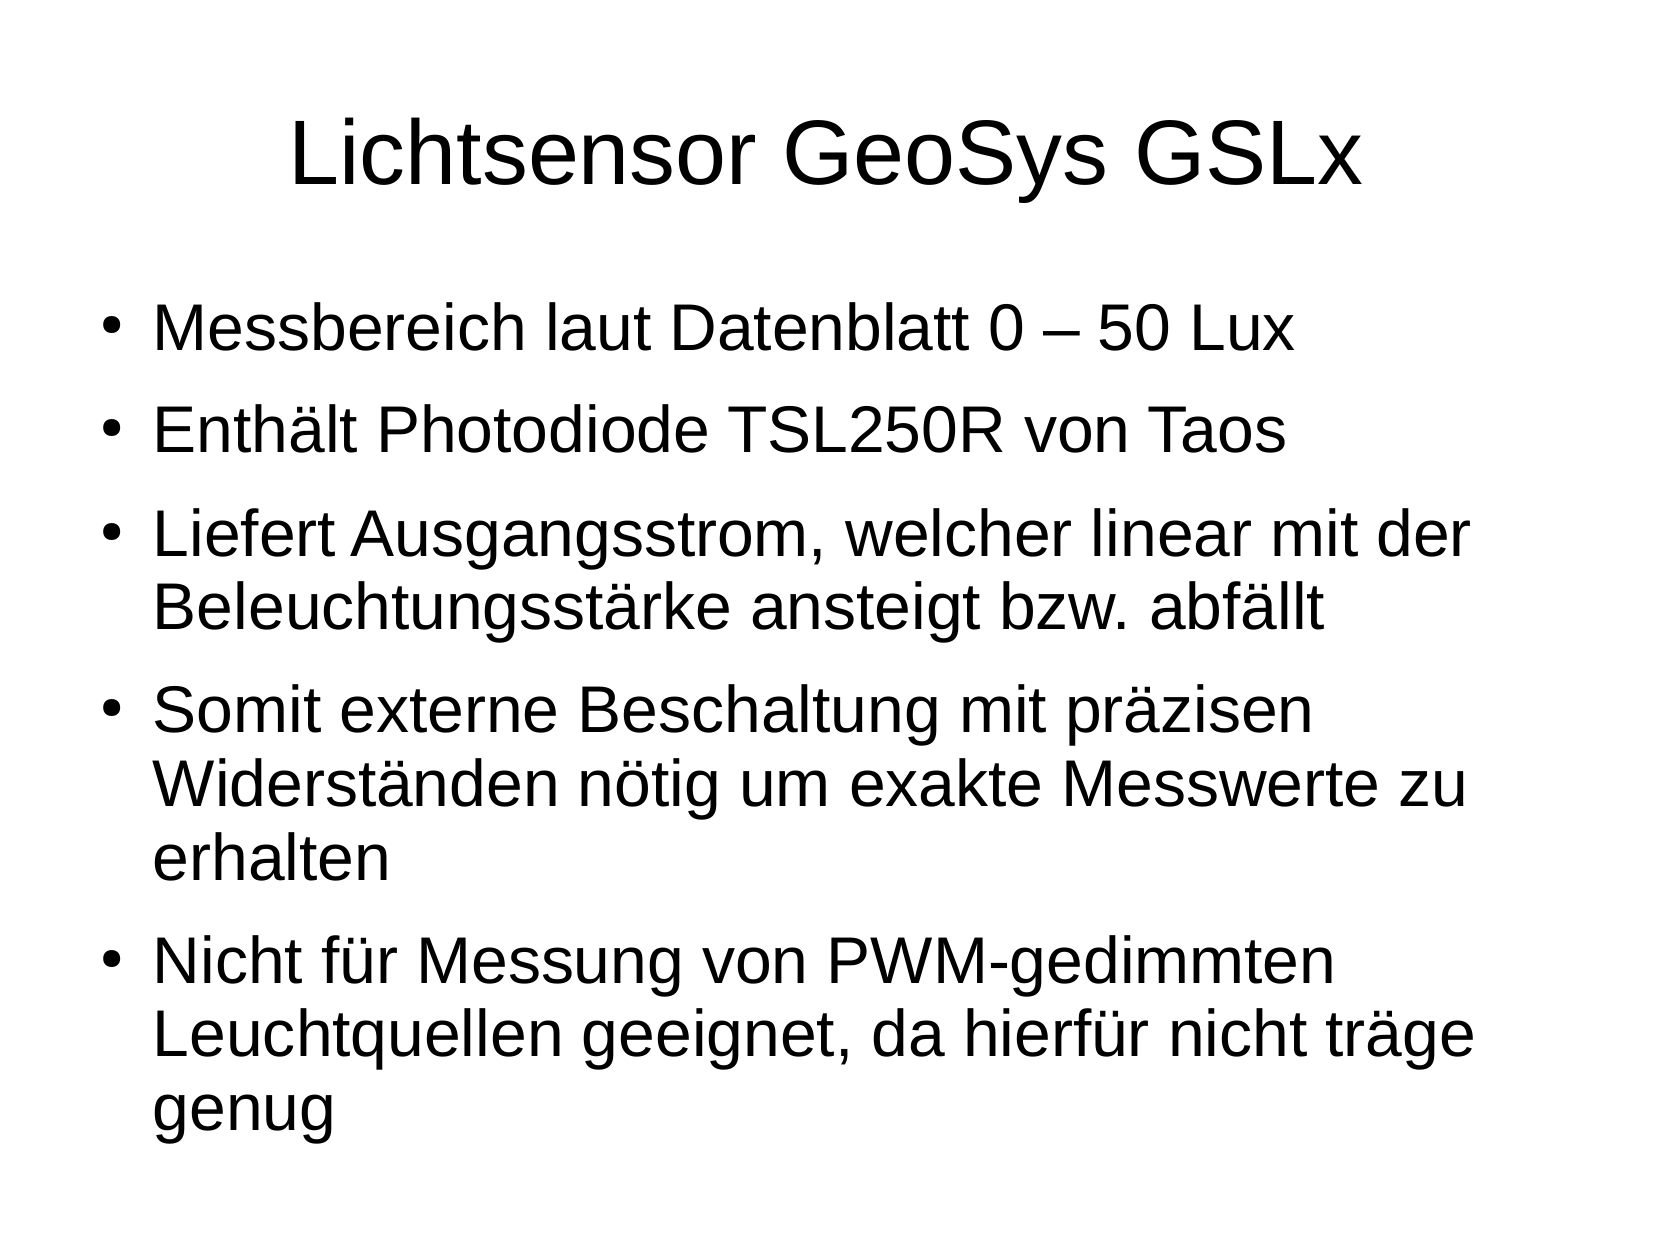

# Lichtsensor GeoSys GSLx
Messbereich laut Datenblatt 0 – 50 Lux
Enthält Photodiode TSL250R von Taos
Liefert Ausgangsstrom, welcher linear mit der Beleuchtungsstärke ansteigt bzw. abfällt
Somit externe Beschaltung mit präzisen Widerständen nötig um exakte Messwerte zu erhalten
Nicht für Messung von PWM-gedimmten Leuchtquellen geeignet, da hierfür nicht träge genug